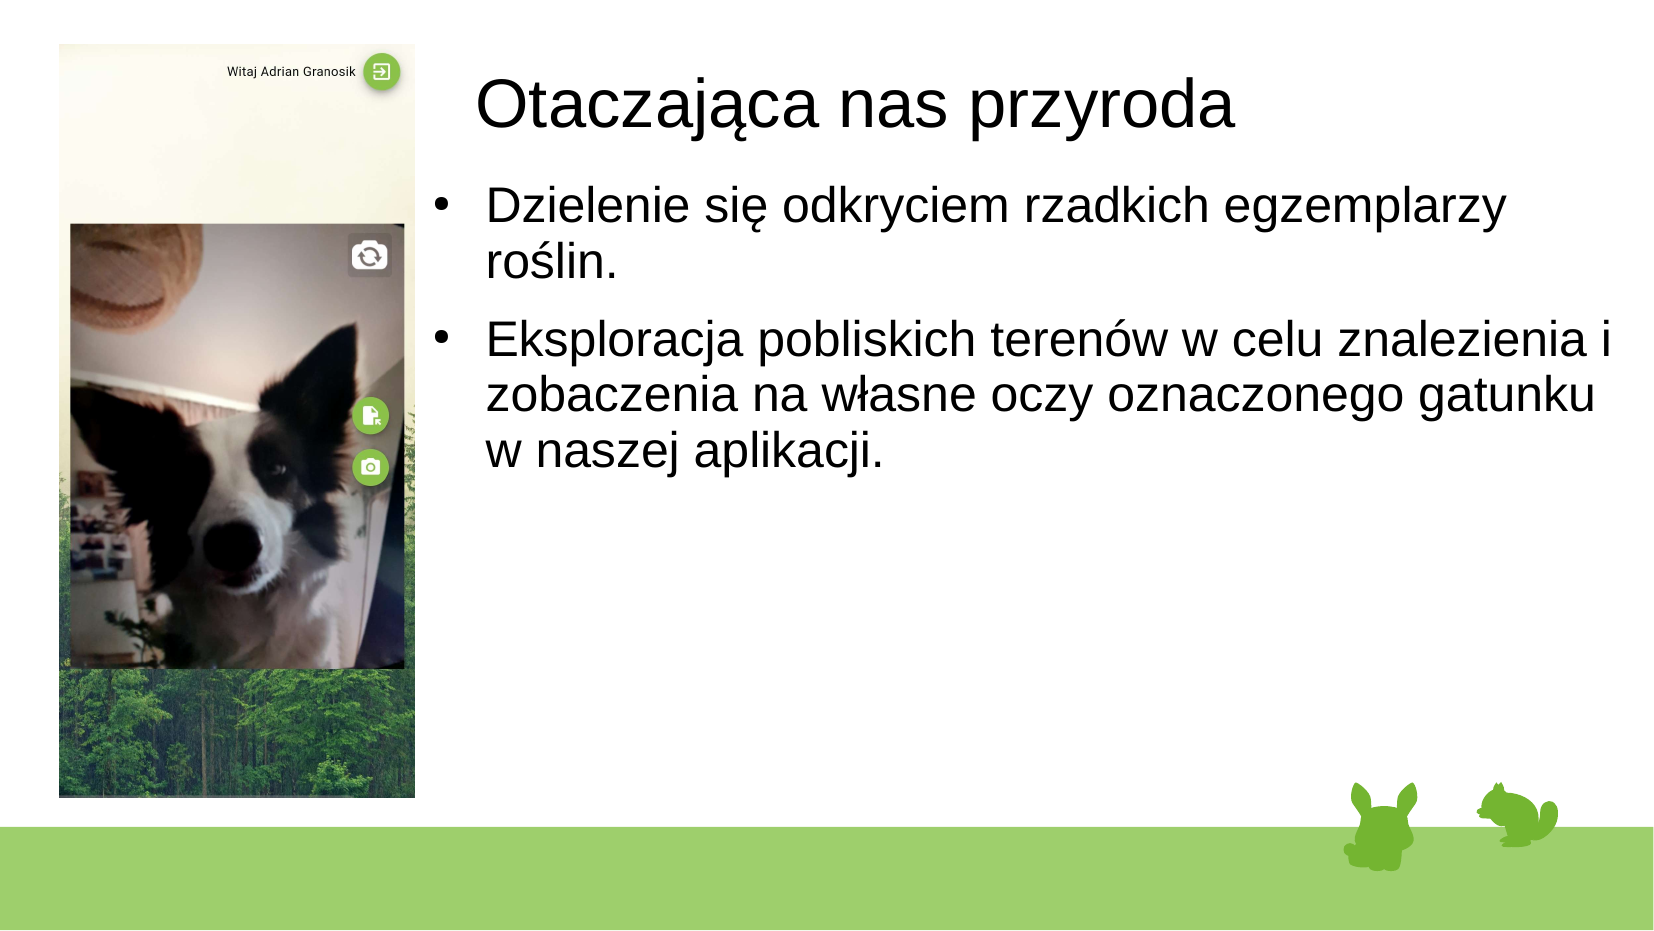

# Otaczająca nas przyroda
Dzielenie się odkryciem rzadkich egzemplarzy roślin.
Eksploracja pobliskich terenów w celu znalezienia i zobaczenia na własne oczy oznaczonego gatunku w naszej aplikacji.